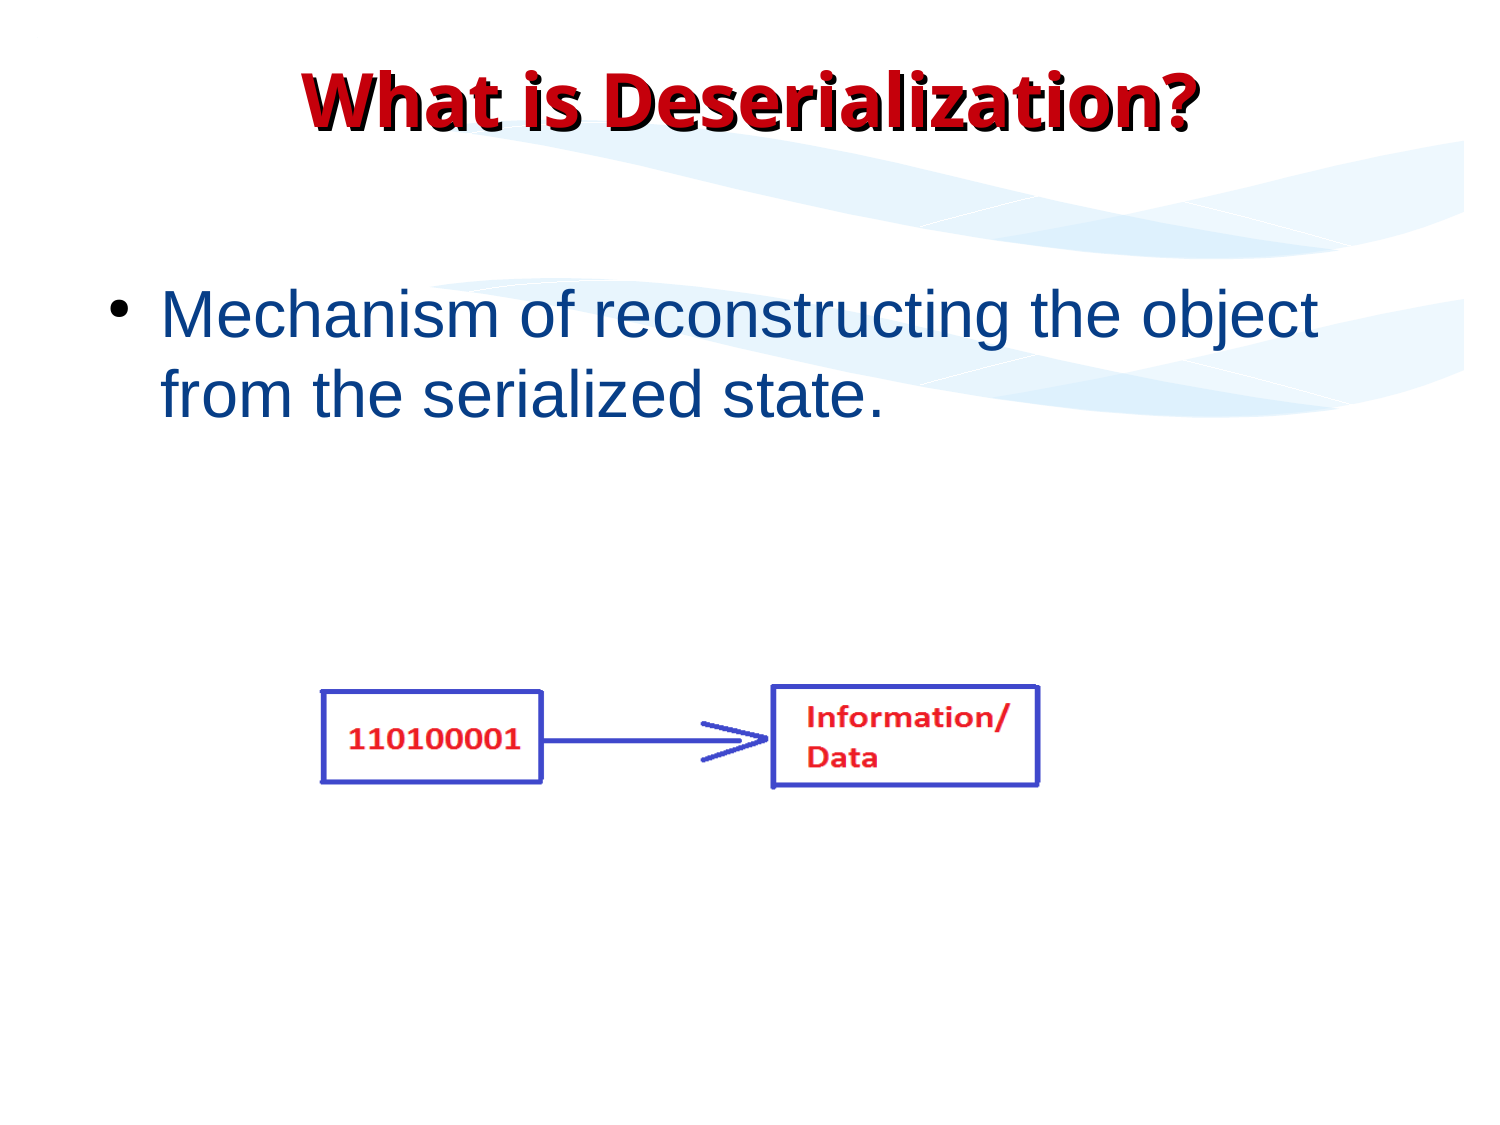

# What is Deserialization?
Mechanism of reconstructing the object from the serialized state.